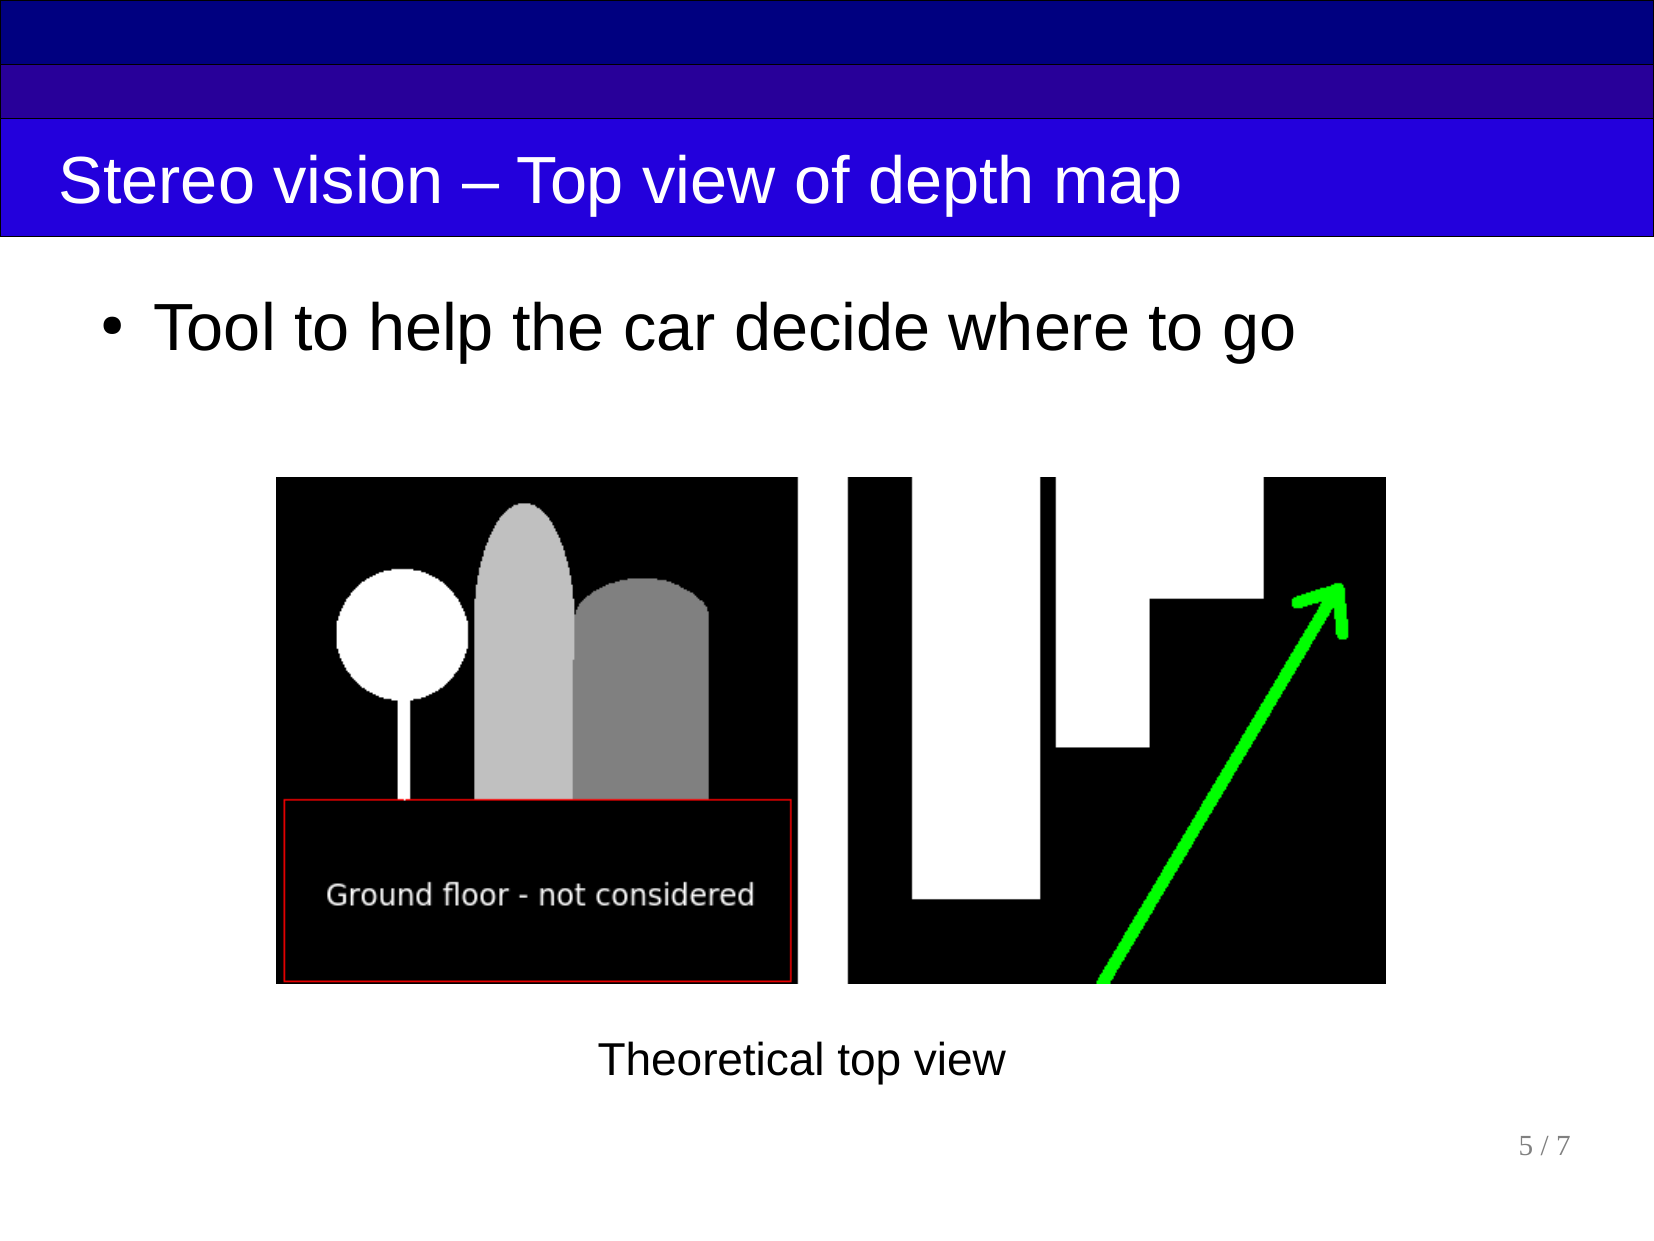

# Stereo vision – Top view of depth map
Tool to help the car decide where to go
Theoretical top view
5